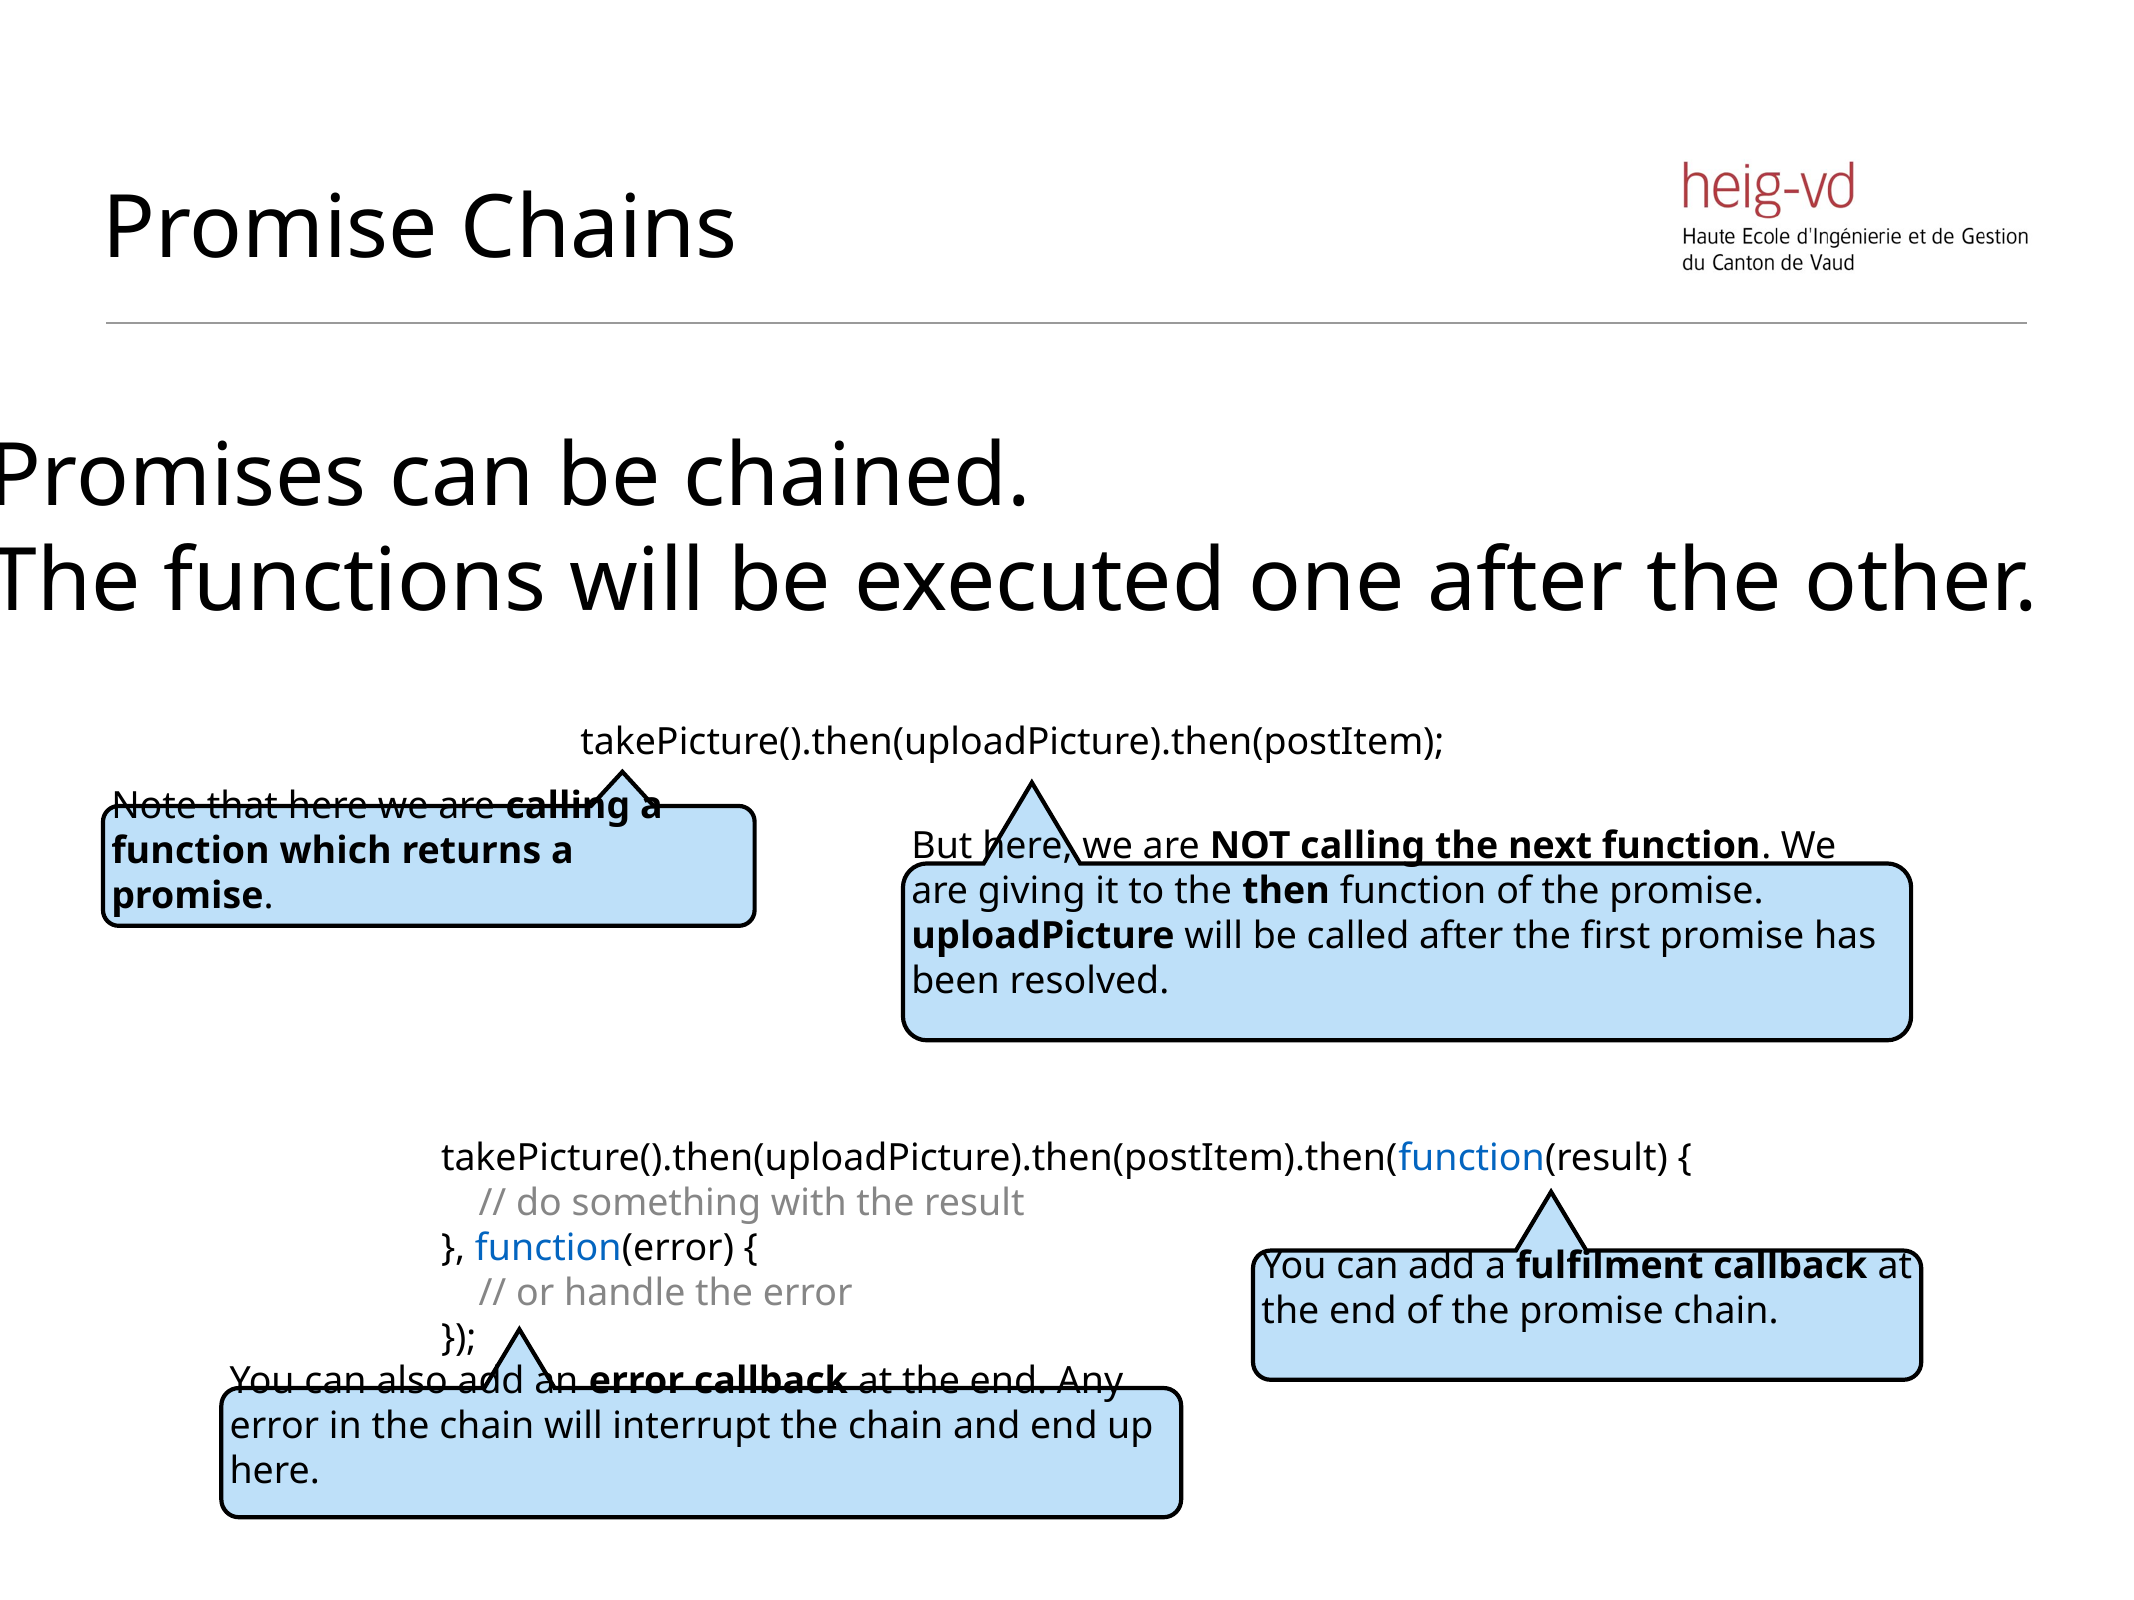

# Promise Chains
Promises can be chained.
The functions will be executed one after the other.
takePicture().then(uploadPicture).then(postItem);
Note that here we are calling a function which returns a promise.
But here, we are NOT calling the next function. We are giving it to the then function of the promise. uploadPicture will be called after the first promise has been resolved.
takePicture().then(uploadPicture).then(postItem).then(function(result) {
// do something with the result
}, function(error) {
// or handle the error
});
You can add a fulfilment callback at the end of the promise chain.
You can also add an error callback at the end. Any error in the chain will interrupt the chain and end up here.